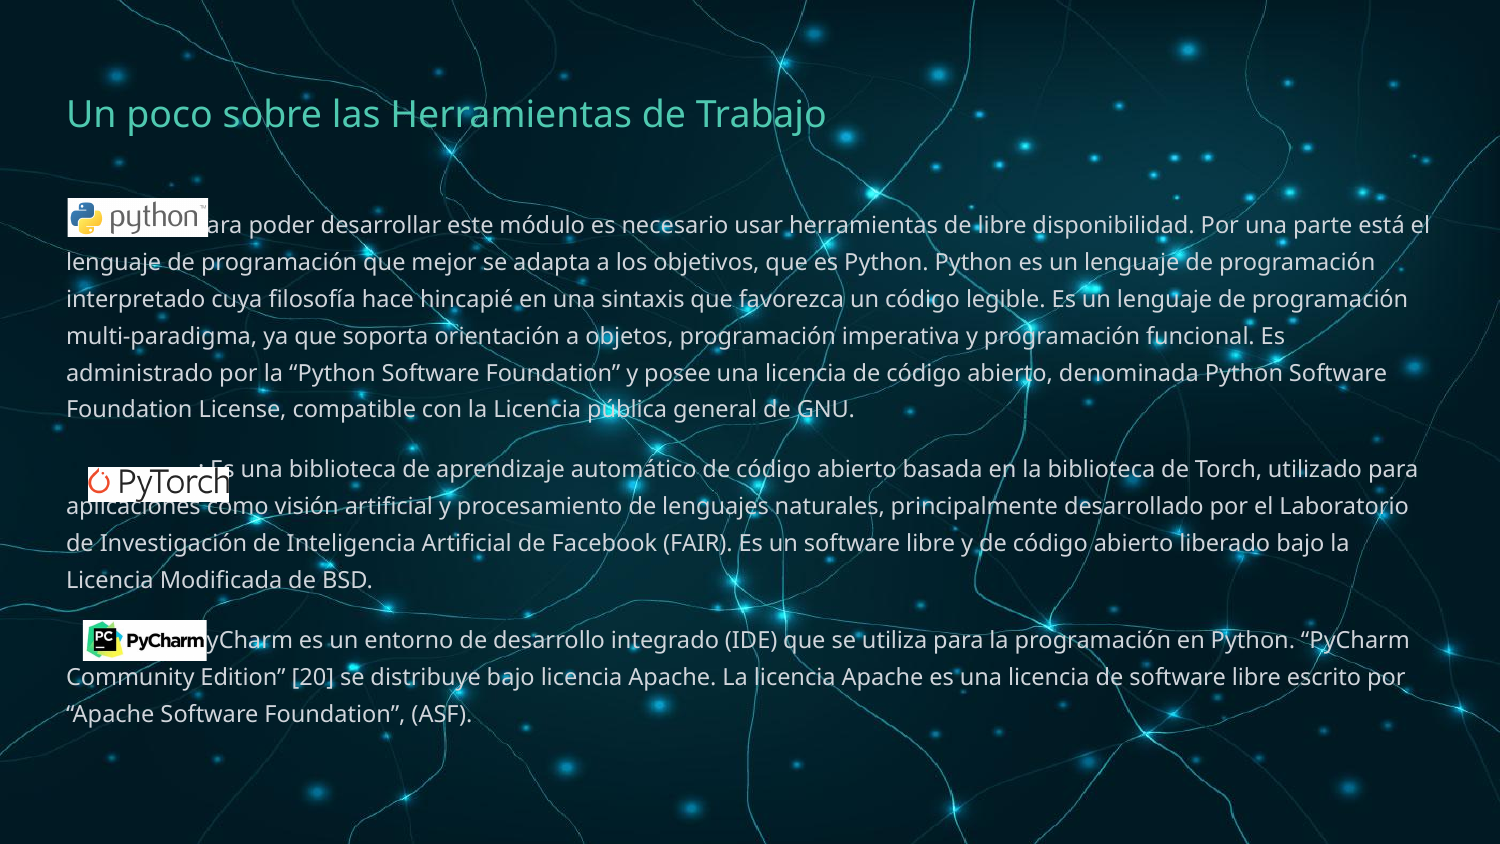

# Un poco sobre las Herramientas de Trabajo
 : Para poder desarrollar este módulo es necesario usar herramientas de libre disponibilidad. Por una parte está el lenguaje de programación que mejor se adapta a los objetivos, que es Python. Python es un lenguaje de programación interpretado cuya filosofía hace hincapié en una sintaxis que favorezca un código legible. Es un lenguaje de programación multi-paradigma, ya que soporta orientación a objetos, programación imperativa y programación funcional. Es administrado por la “Python Software Foundation” y posee una licencia de código abierto, denominada Python Software Foundation License, compatible con la Licencia pública general de GNU.
 : Es una biblioteca de aprendizaje automático​ de código abierto basada en la biblioteca de Torch, utilizado para aplicaciones como visión artificial y procesamiento de lenguajes naturales, principalmente desarrollado por el Laboratorio de Investigación de Inteligencia Artificial de Facebook (FAIR). Es un software libre y de código abierto liberado bajo la Licencia Modificada de BSD.
 : PyCharm es un entorno de desarrollo integrado (IDE) que se utiliza para la programación en Python. “PyCharm Community Edition” [20] se distribuye bajo licencia Apache. La licencia Apache es una licencia de software libre escrito por “Apache Software Foundation”, (ASF).